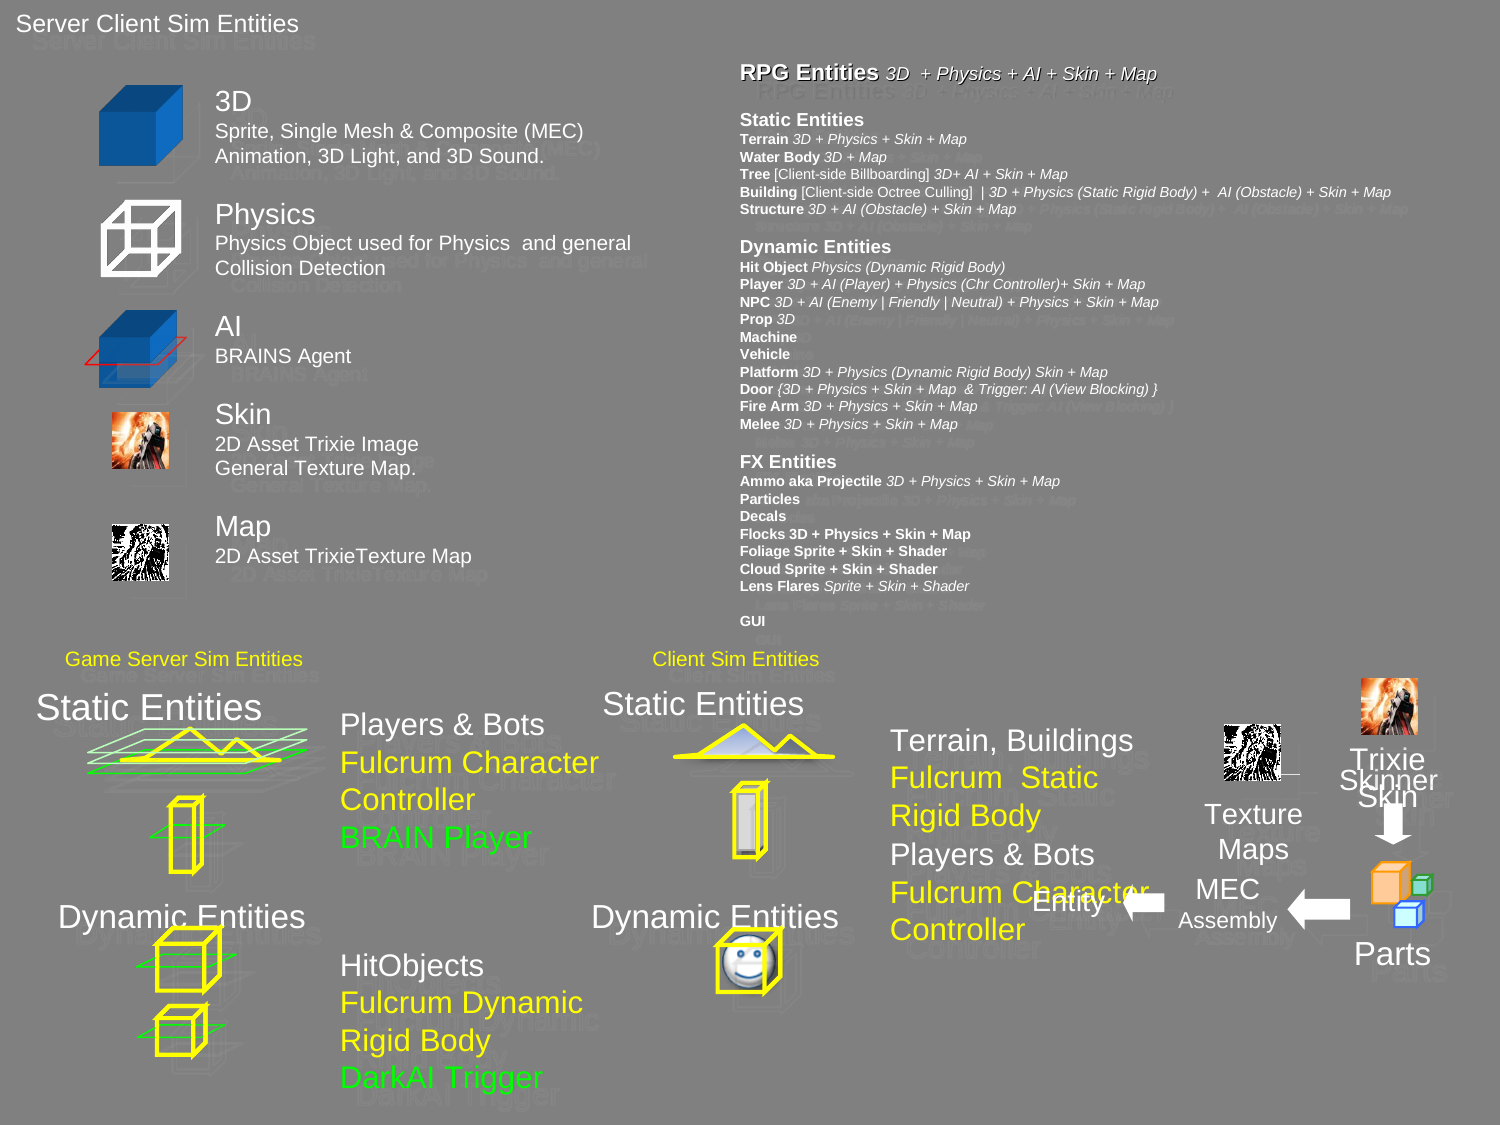

Server Client Sim Entities
RPG Entities 3D + Physics + AI + Skin + Map
Static Entities
Terrain 3D + Physics + Skin + Map
Water Body 3D + Map
Tree [Client-side Billboarding] 3D+ AI + Skin + Map
Building [Client-side Octree Culling] | 3D + Physics (Static Rigid Body) + AI (Obstacle) + Skin + Map
Structure 3D + AI (Obstacle) + Skin + Map
Dynamic Entities
Hit Object Physics (Dynamic Rigid Body)
Player 3D + AI (Player) + Physics (Chr Controller)+ Skin + Map
NPC 3D + AI (Enemy | Friendly | Neutral) + Physics + Skin + Map
Prop 3D
Machine
Vehicle
Platform 3D + Physics (Dynamic Rigid Body) Skin + Map
Door {3D + Physics + Skin + Map & Trigger: AI (View Blocking) }
Fire Arm 3D + Physics + Skin + Map
Melee 3D + Physics + Skin + Map
FX Entities
Ammo aka Projectile 3D + Physics + Skin + Map
Particles
Decals
Flocks 3D + Physics + Skin + Map
Foliage Sprite + Skin + Shader
Cloud Sprite + Skin + Shader
Lens Flares Sprite + Skin + Shader
GUI
3D
Sprite, Single Mesh & Composite (MEC)
Animation, 3D Light, and 3D Sound.
Physics
Physics Object used for Physics and general Collision Detection
AI
BRAINS Agent
Skin
2D Asset Trixie Image
General Texture Map.
Map
2D Asset TrixieTexture Map
Game Server Sim Entities
Client Sim Entities
Trees, Structures, Static Props
Fulcrum Static Rigid Body
DarkAI Obstacles
Static Entities
Static Entities
Players & Bots
Fulcrum Character Controller
BRAIN Player
Terrain, Buildings
Fulcrum Static Rigid Body
Trixie Skin
Trees, Structures, Static Props
Fulcrum Static Rigid Body
Skinner
Texture Maps
Players & Bots
Fulcrum Character Controller
MEC
Assembly
Entity
Terrain, Buildings
Fulcrum Static Rigid Body
BRAINS Container & Zones
Dynamic Entities
Dynamic Entities
Parts
HitObjects
Fulcrum Dynamic Rigid Body
DarkAI Trigger
HitObjects
Fulcrum Dynamic Rigid Body